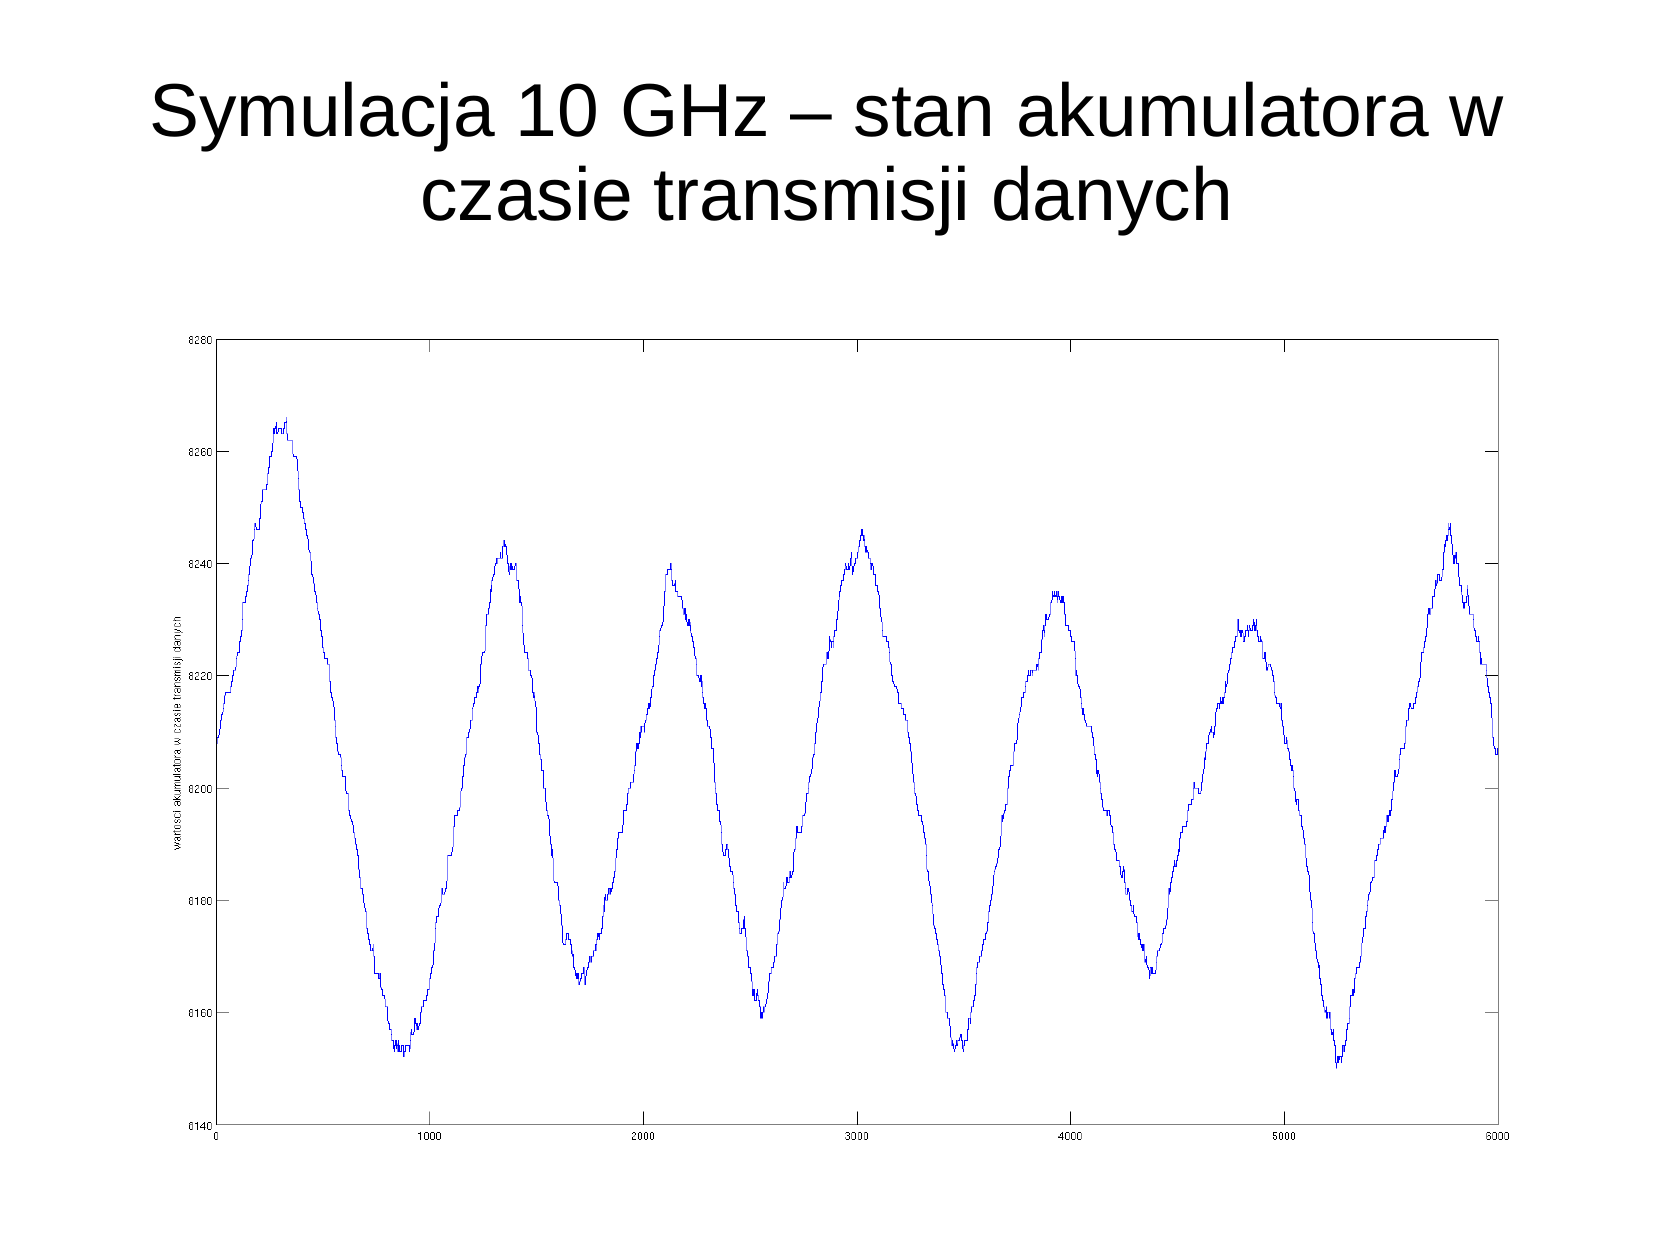

# Symulacja 10 GHz – stan akumulatora w czasie transmisji danych